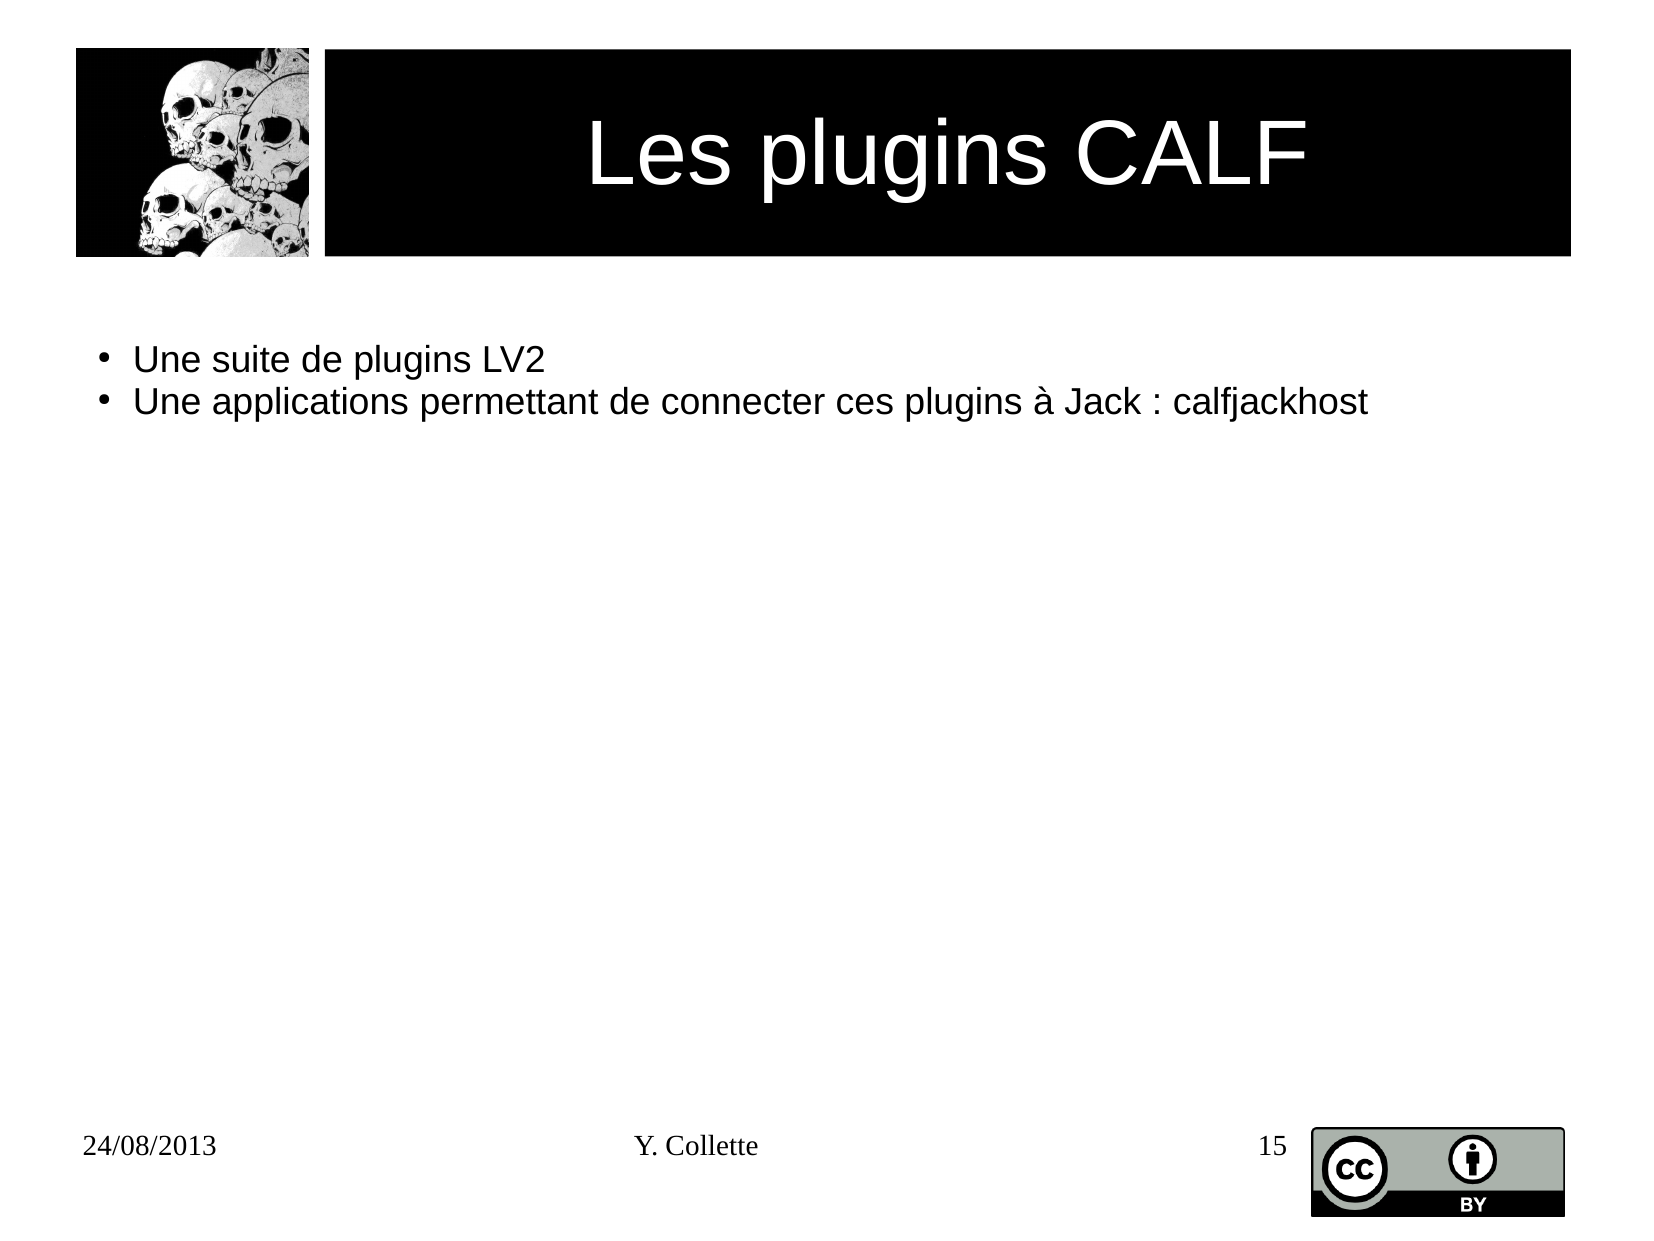

# Les plugins CALF
Une suite de plugins LV2
Une applications permettant de connecter ces plugins à Jack : calfjackhost
Y. Collette
15